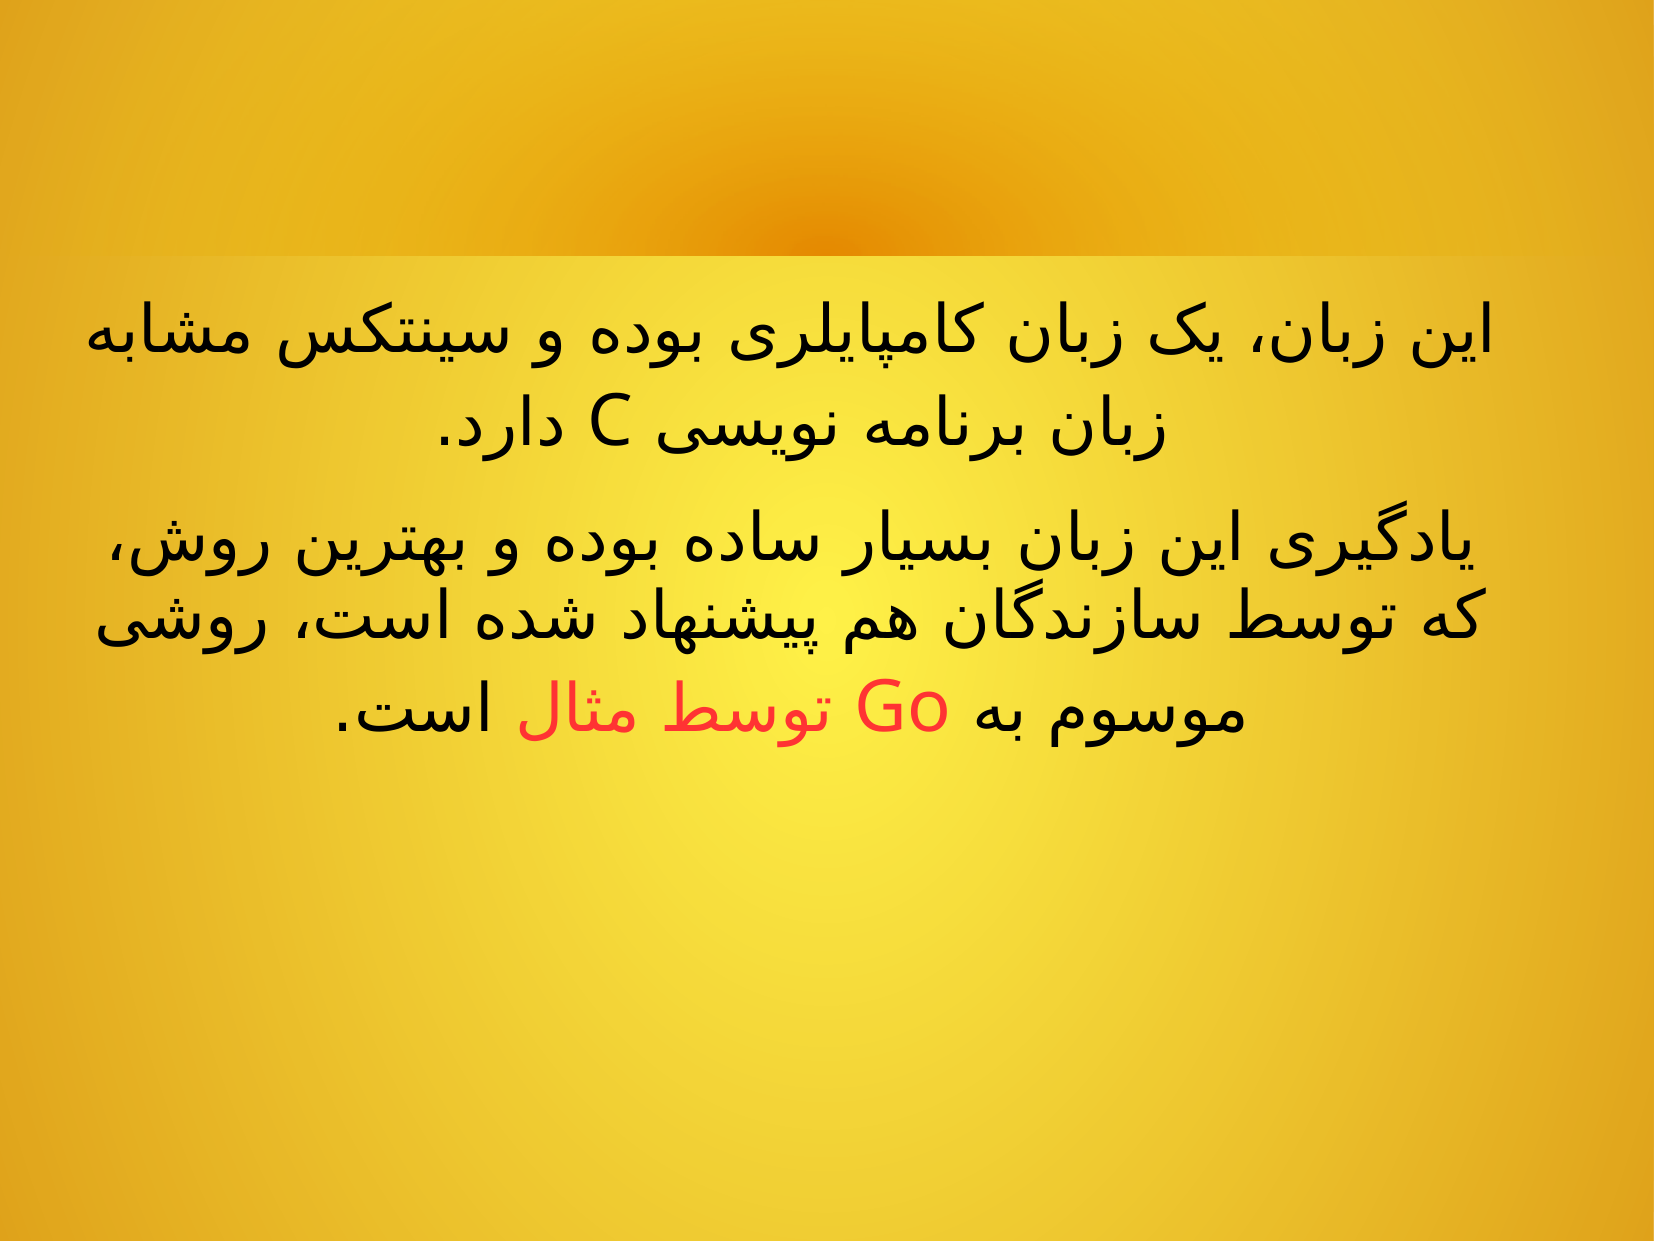

#
این زبان، یک زبان کامپایلری بوده و سینتکس مشابه زبان برنامه نویسی C دارد.
یادگیری این زبان بسیار ساده بوده و بهترین روش، که توسط سازندگان هم پیشنهاد شده است، روشی موسوم به Go توسط مثال است.